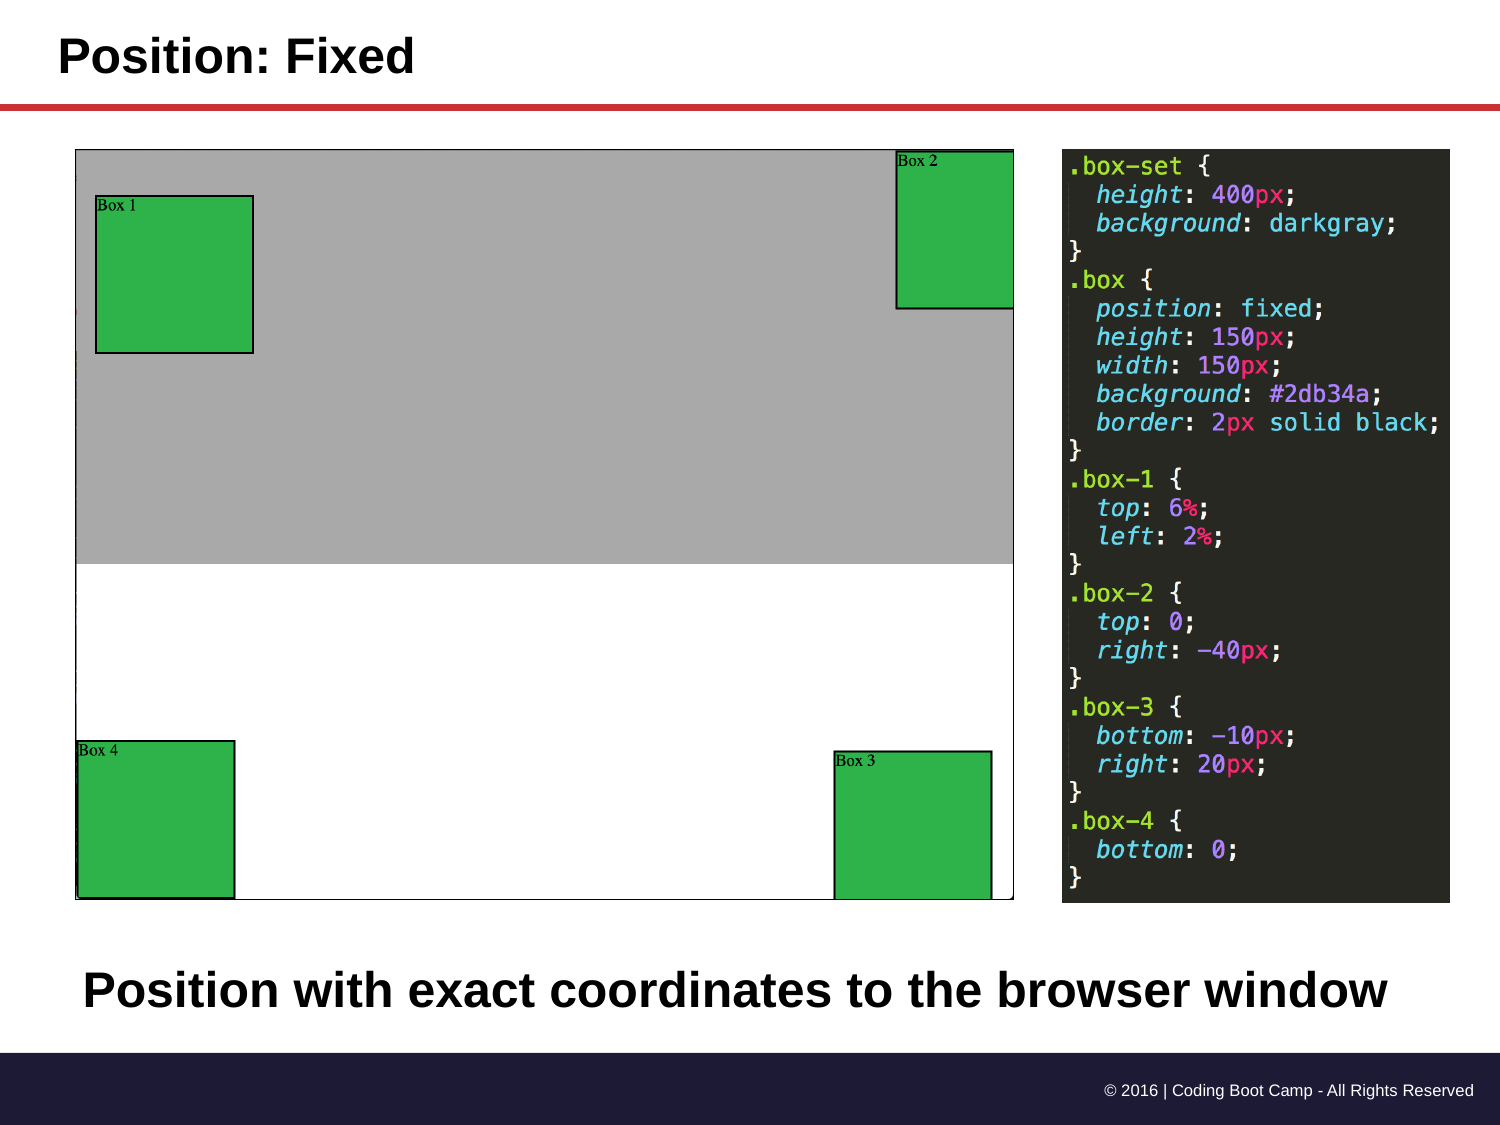

Position: Fixed
Position with exact coordinates to the browser window